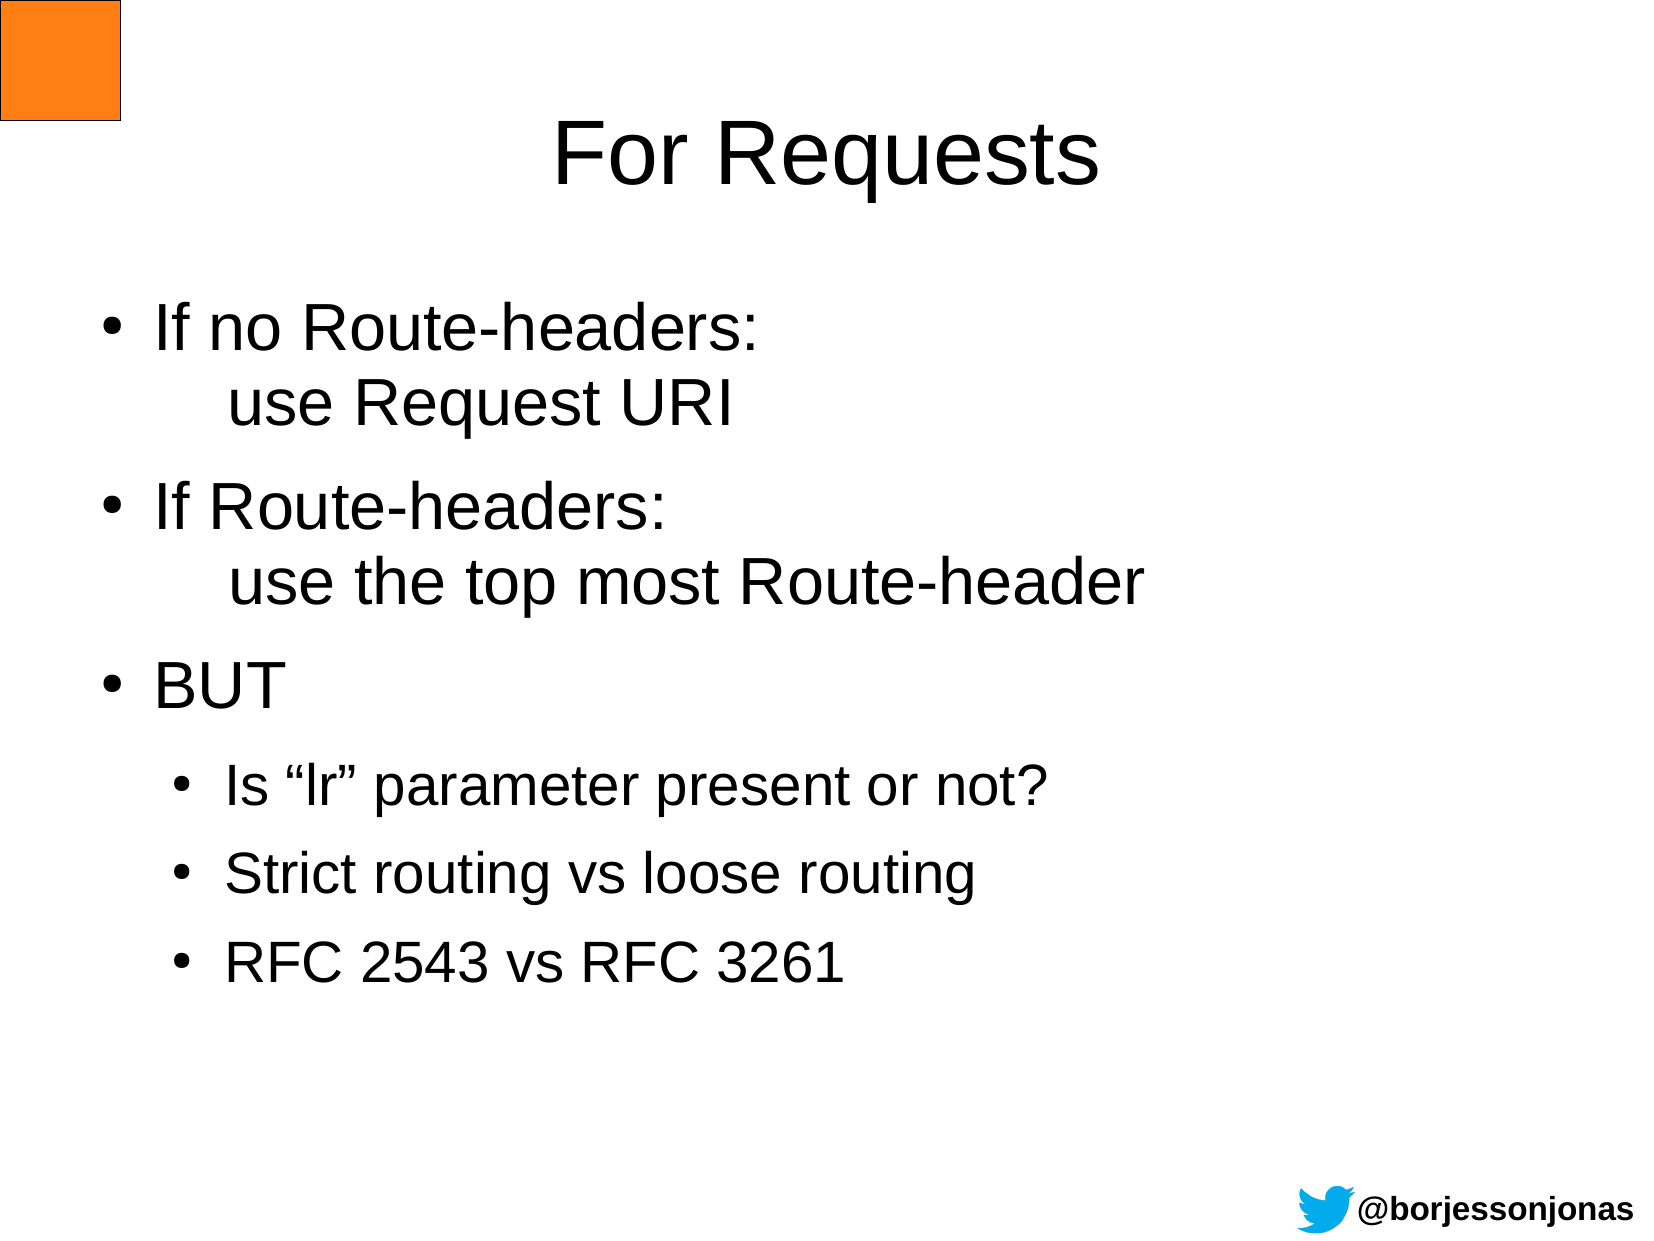

# For Requests
If no Route-headers:
 use Request URI
If Route-headers:
	use the top most Route-header
BUT
Is “lr” parameter present or not?
Strict routing vs loose routing
RFC 2543 vs RFC 3261